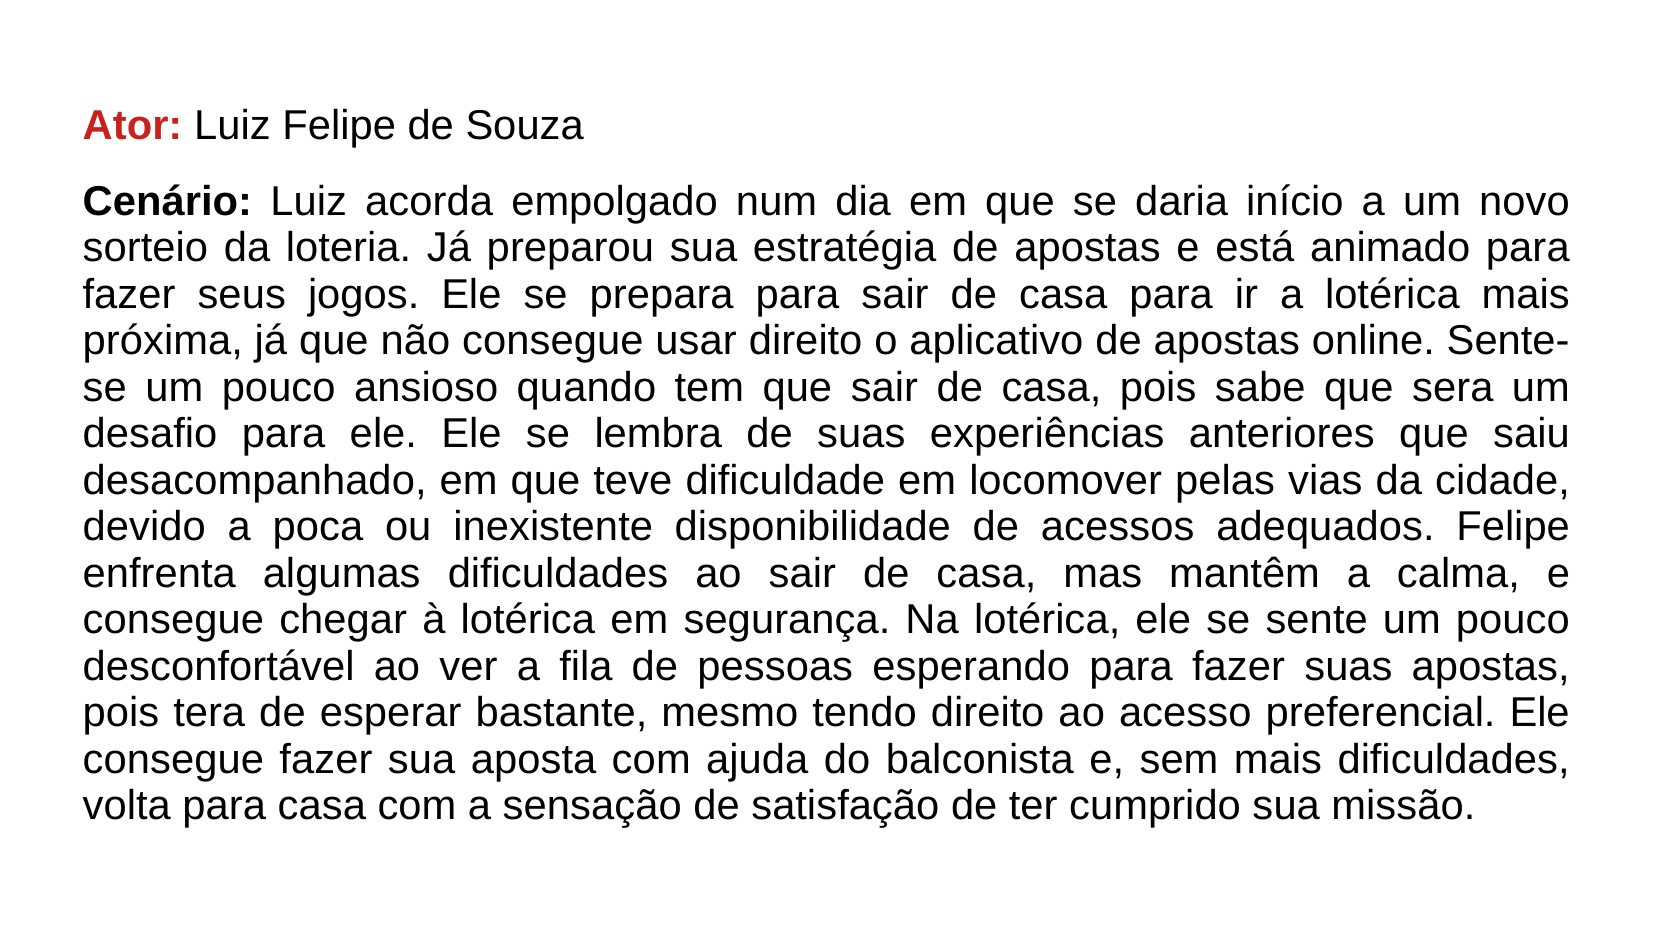

# Ator: Luiz Felipe de Souza
Cenário: Luiz acorda empolgado num dia em que se daria início a um novo sorteio da loteria. Já preparou sua estratégia de apostas e está animado para fazer seus jogos. Ele se prepara para sair de casa para ir a lotérica mais próxima, já que não consegue usar direito o aplicativo de apostas online. Sente-se um pouco ansioso quando tem que sair de casa, pois sabe que sera um desafio para ele. Ele se lembra de suas experiências anteriores que saiu desacompanhado, em que teve dificuldade em locomover pelas vias da cidade, devido a poca ou inexistente disponibilidade de acessos adequados. Felipe enfrenta algumas dificuldades ao sair de casa, mas mantêm a calma, e consegue chegar à lotérica em segurança. Na lotérica, ele se sente um pouco desconfortável ao ver a fila de pessoas esperando para fazer suas apostas, pois tera de esperar bastante, mesmo tendo direito ao acesso preferencial. Ele consegue fazer sua aposta com ajuda do balconista e, sem mais dificuldades, volta para casa com a sensação de satisfação de ter cumprido sua missão.